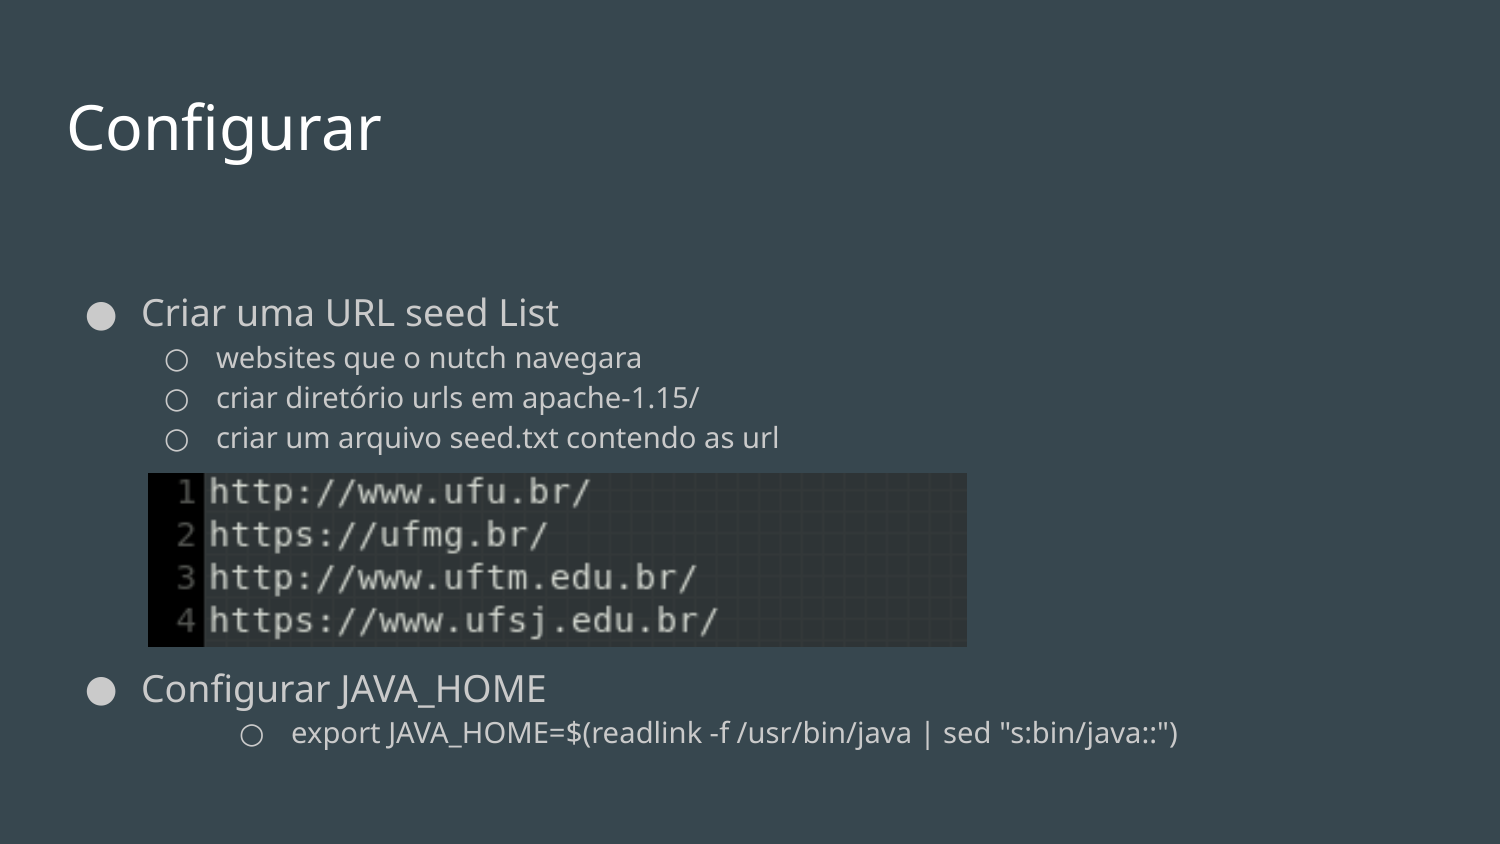

# Configurar
Criar uma URL seed List
websites que o nutch navegara
criar diretório urls em apache-1.15/
criar um arquivo seed.txt contendo as url
Configurar JAVA_HOME
export JAVA_HOME=$(readlink -f /usr/bin/java | sed "s:bin/java::")